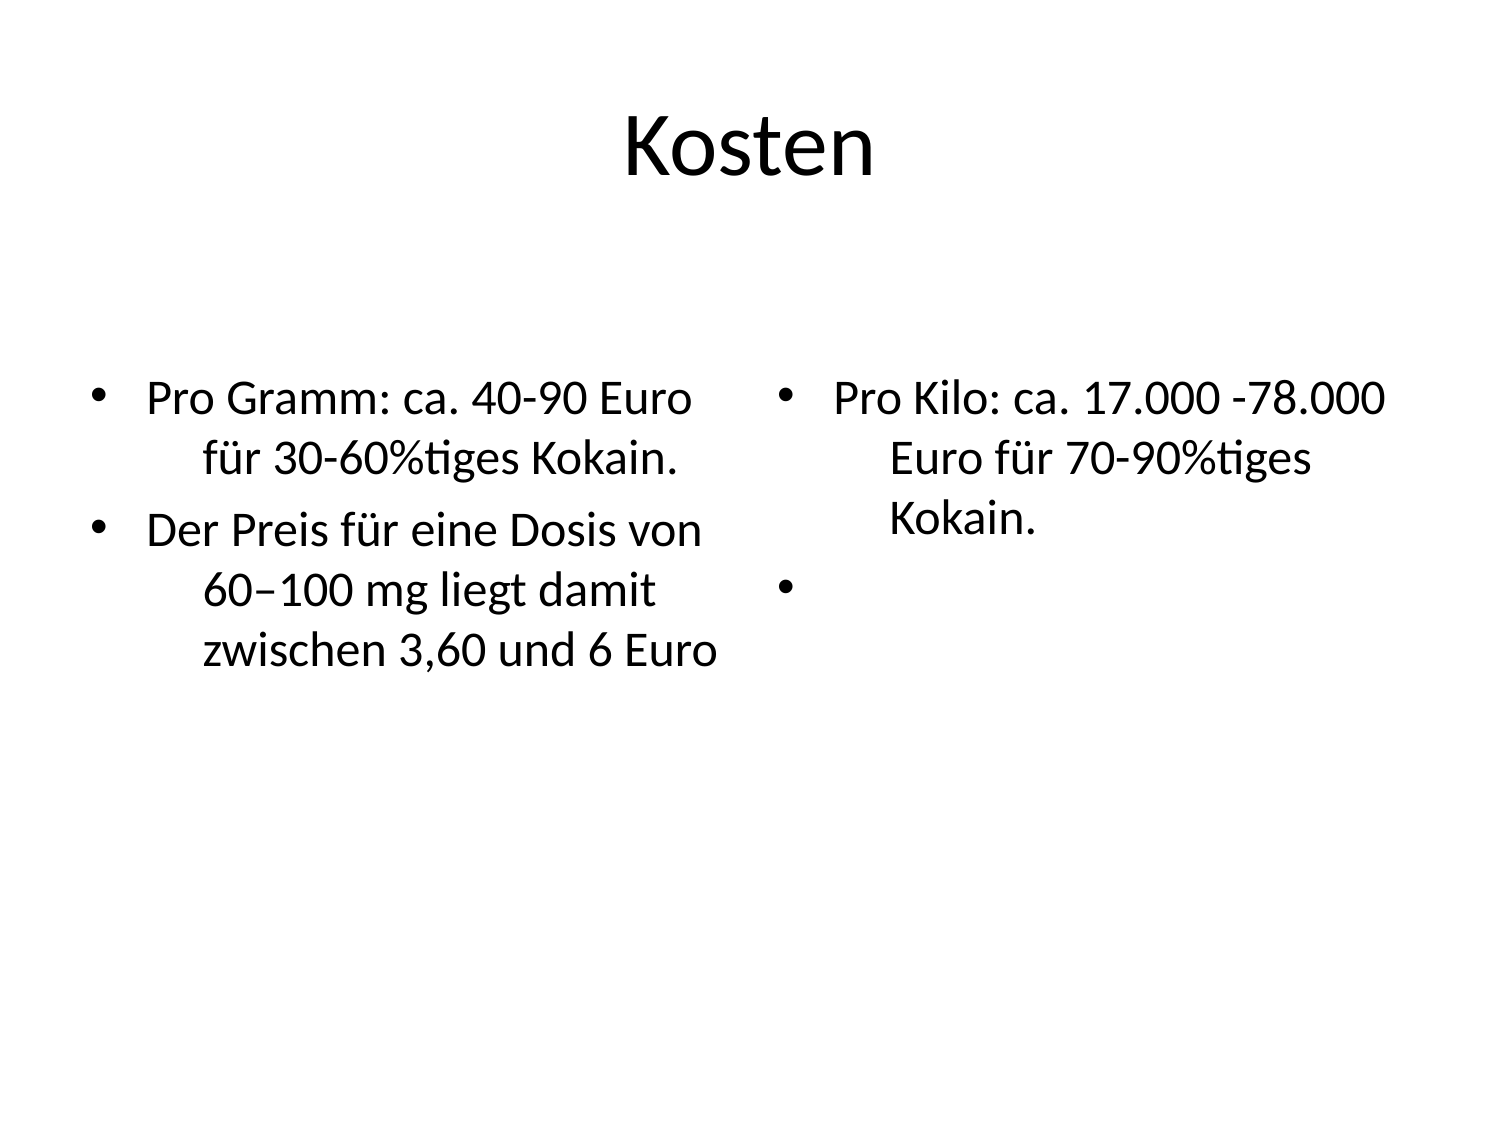

# Kosten
Pro Gramm: ca. 40-90 Euro für 30-60%tiges Kokain.
Der Preis für eine Dosis von 60–100 mg liegt damit zwischen 3,60 und 6 Euro
Pro Kilo: ca. 17.000 -78.000 Euro für 70-90%tiges Kokain.